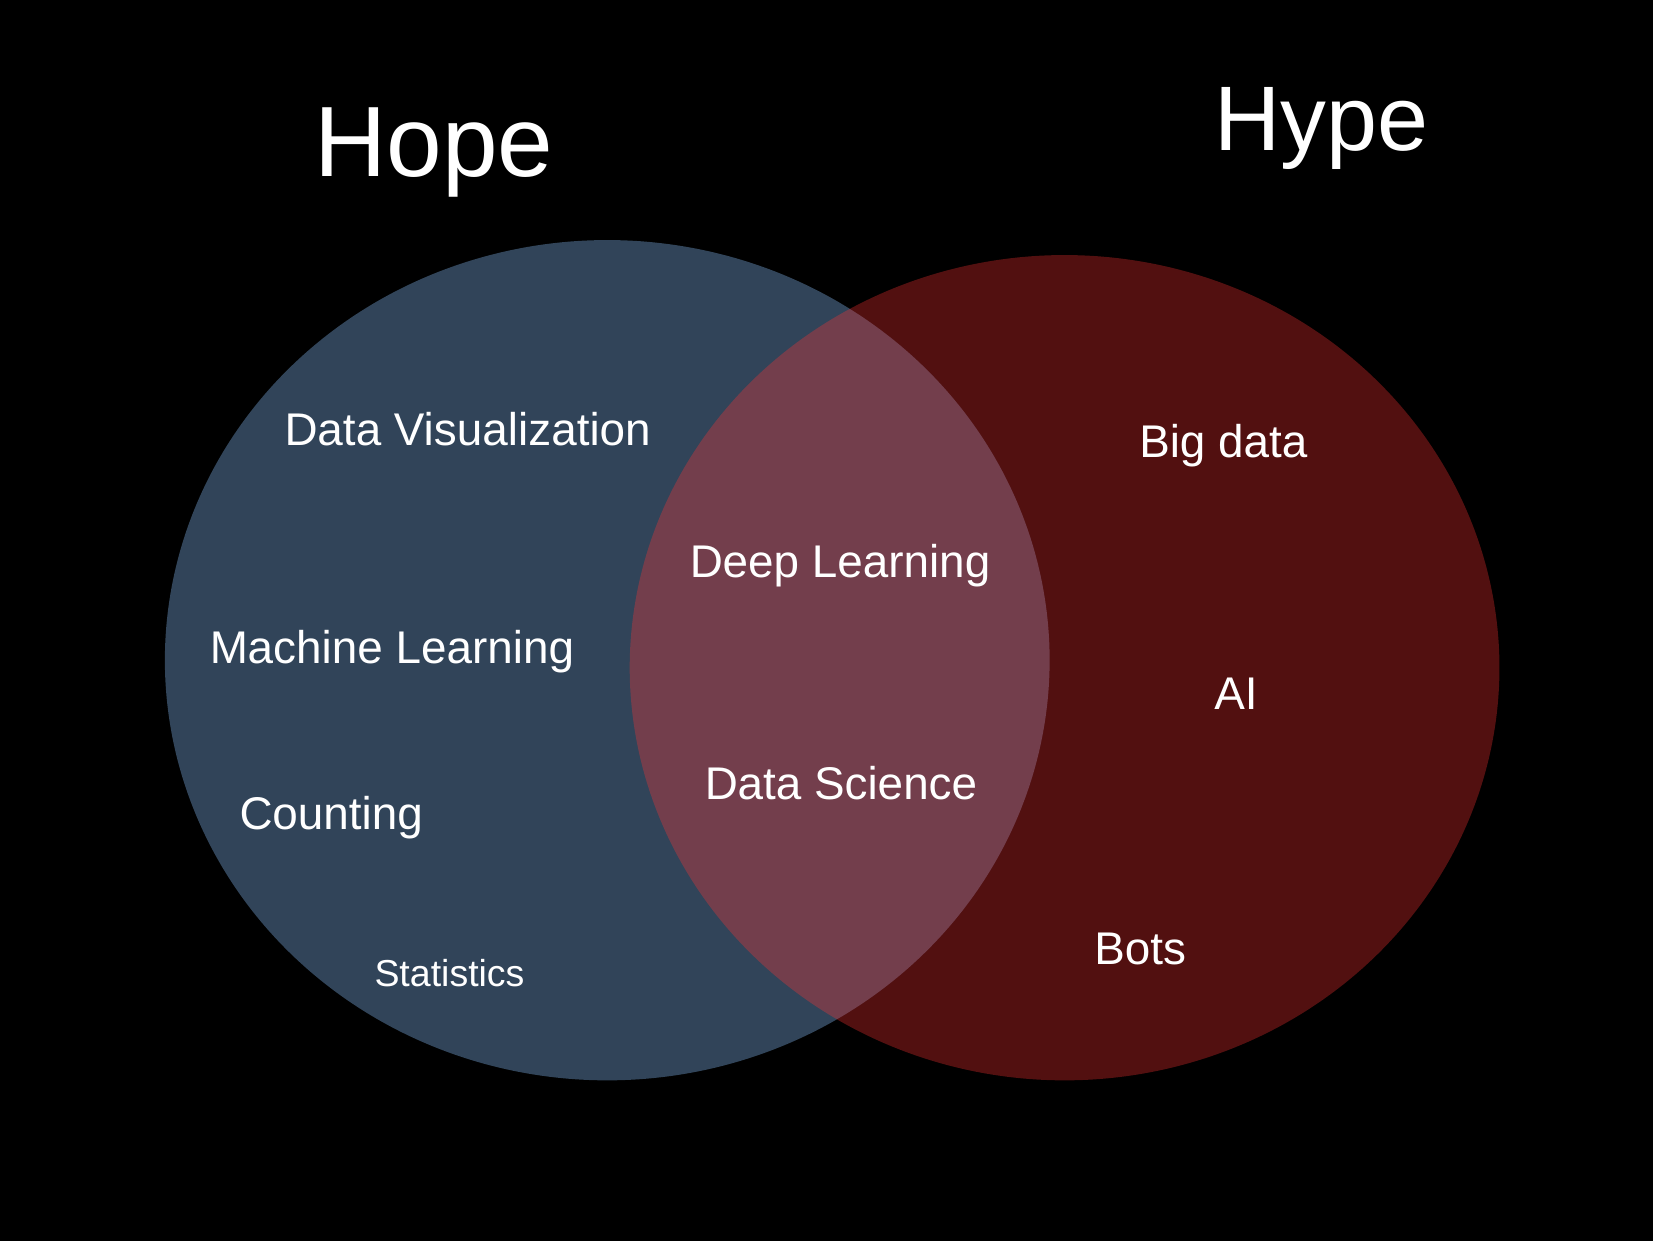

Hype
Hope
Data Visualization
Big data
Deep Learning
Machine Learning
AI
Data Science
Counting
Bots
Statistics